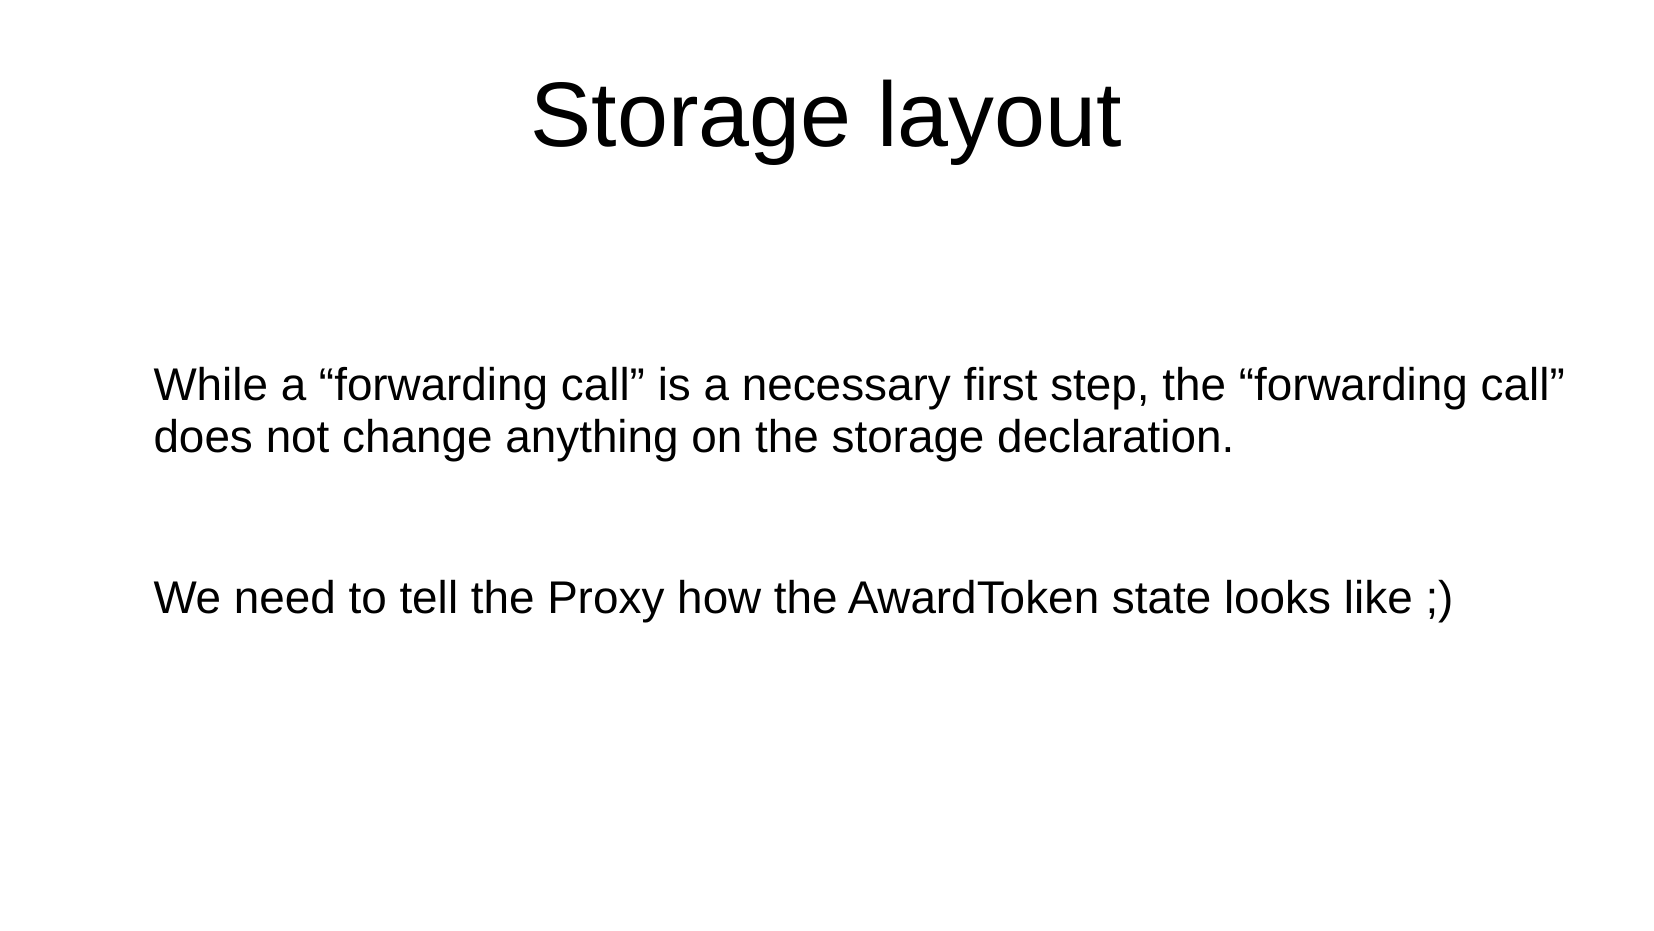

# Storage layout
While a “forwarding call” is a necessary first step, the “forwarding call” does not change anything on the storage declaration.
We need to tell the Proxy how the AwardToken state looks like ;)